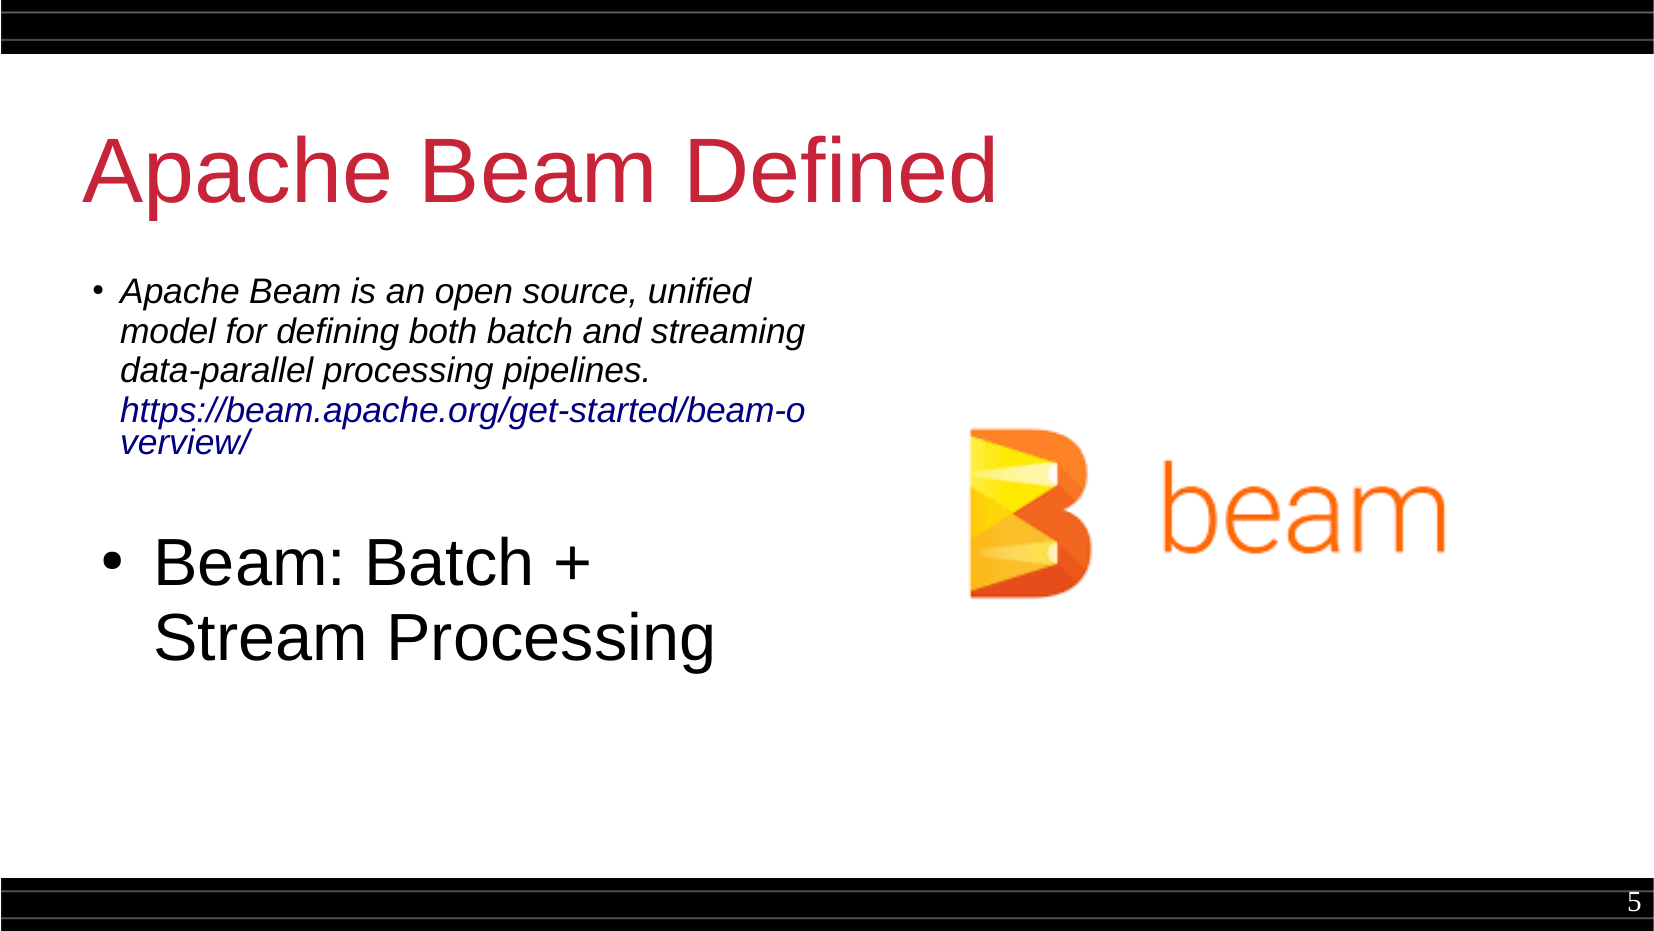

# Apache Beam Defined
Apache Beam is an open source, unified model for defining both batch and streaming data-parallel processing pipelines. https://beam.apache.org/get-started/beam-overview/
Beam: Batch + Stream Processing